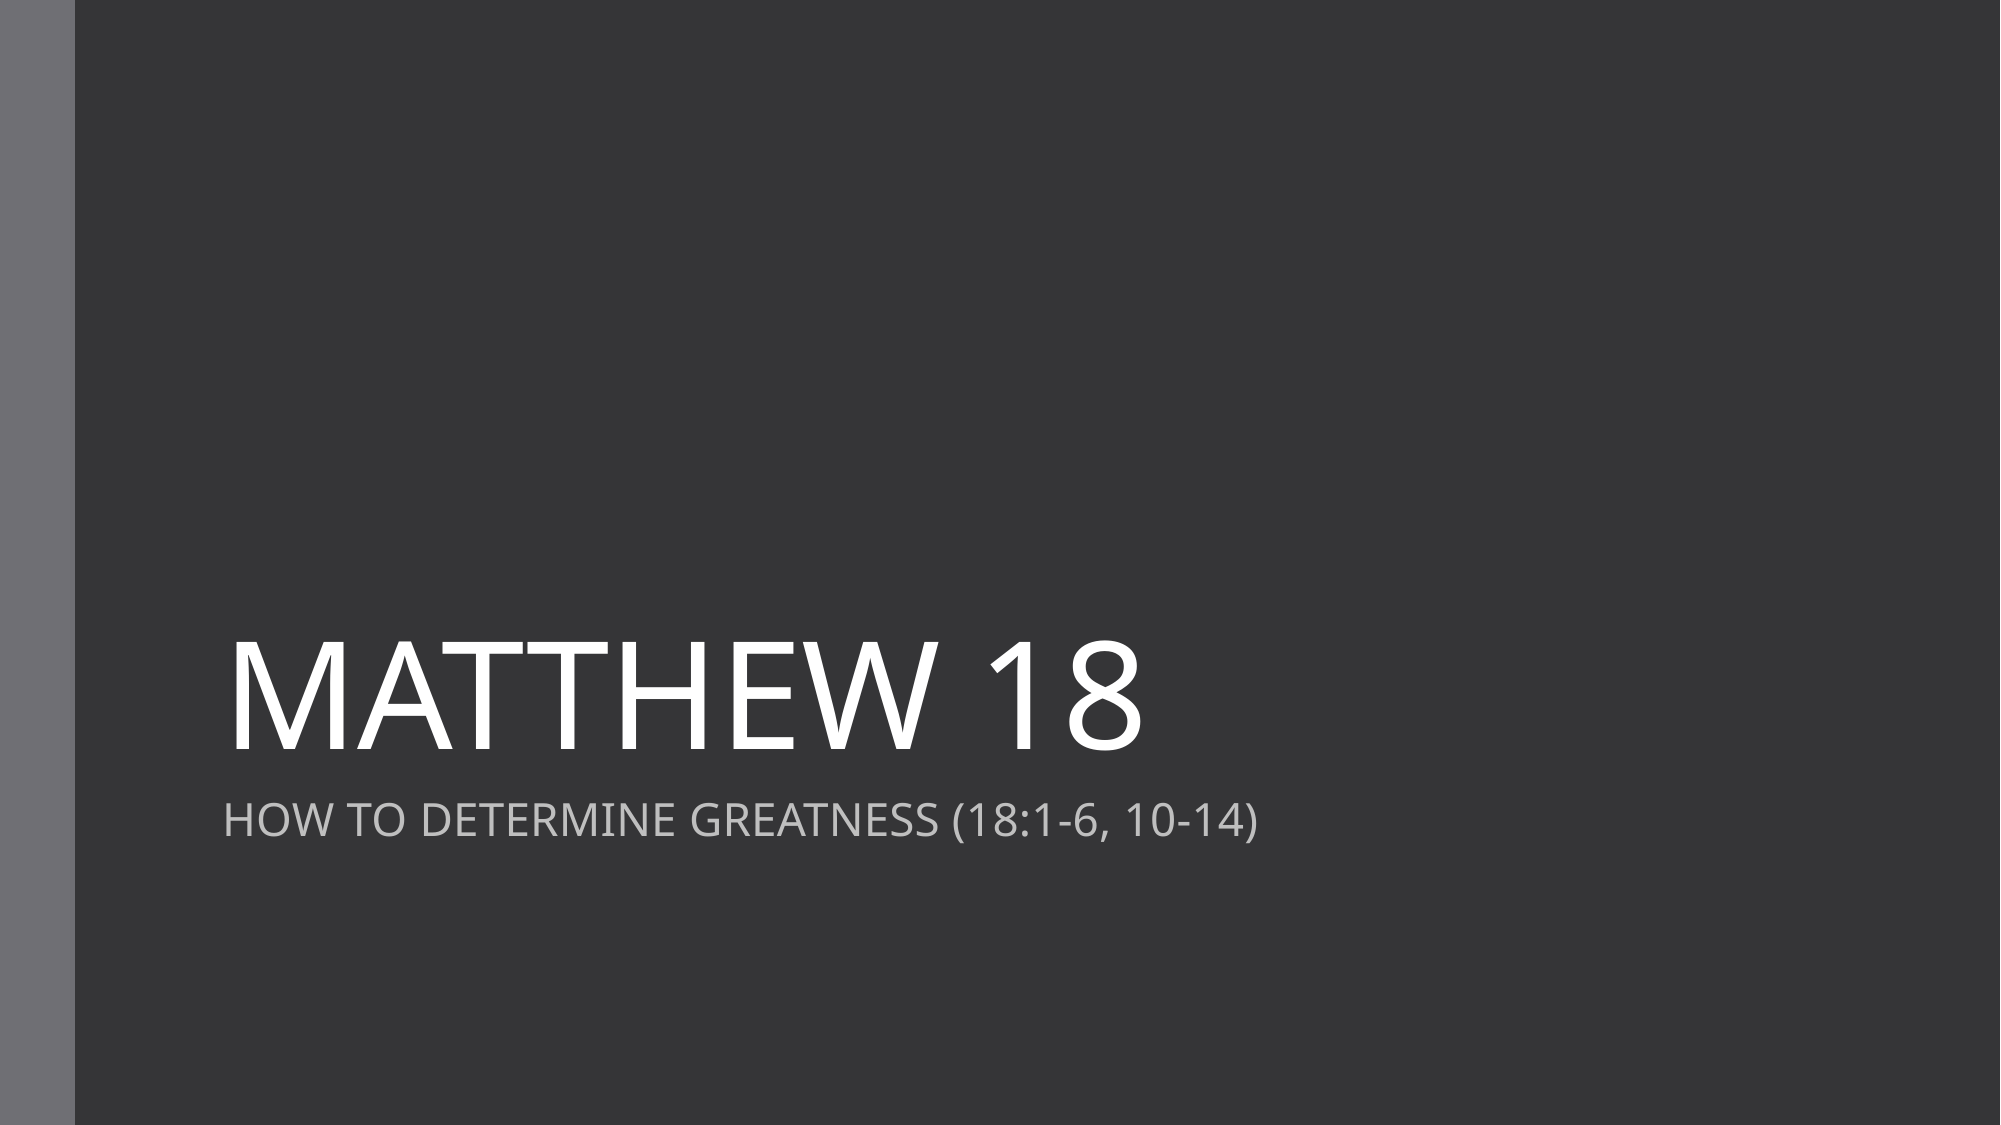

# MATTHEW 18
HOW TO DETERMINE GREATNESS (18:1-6, 10-14)